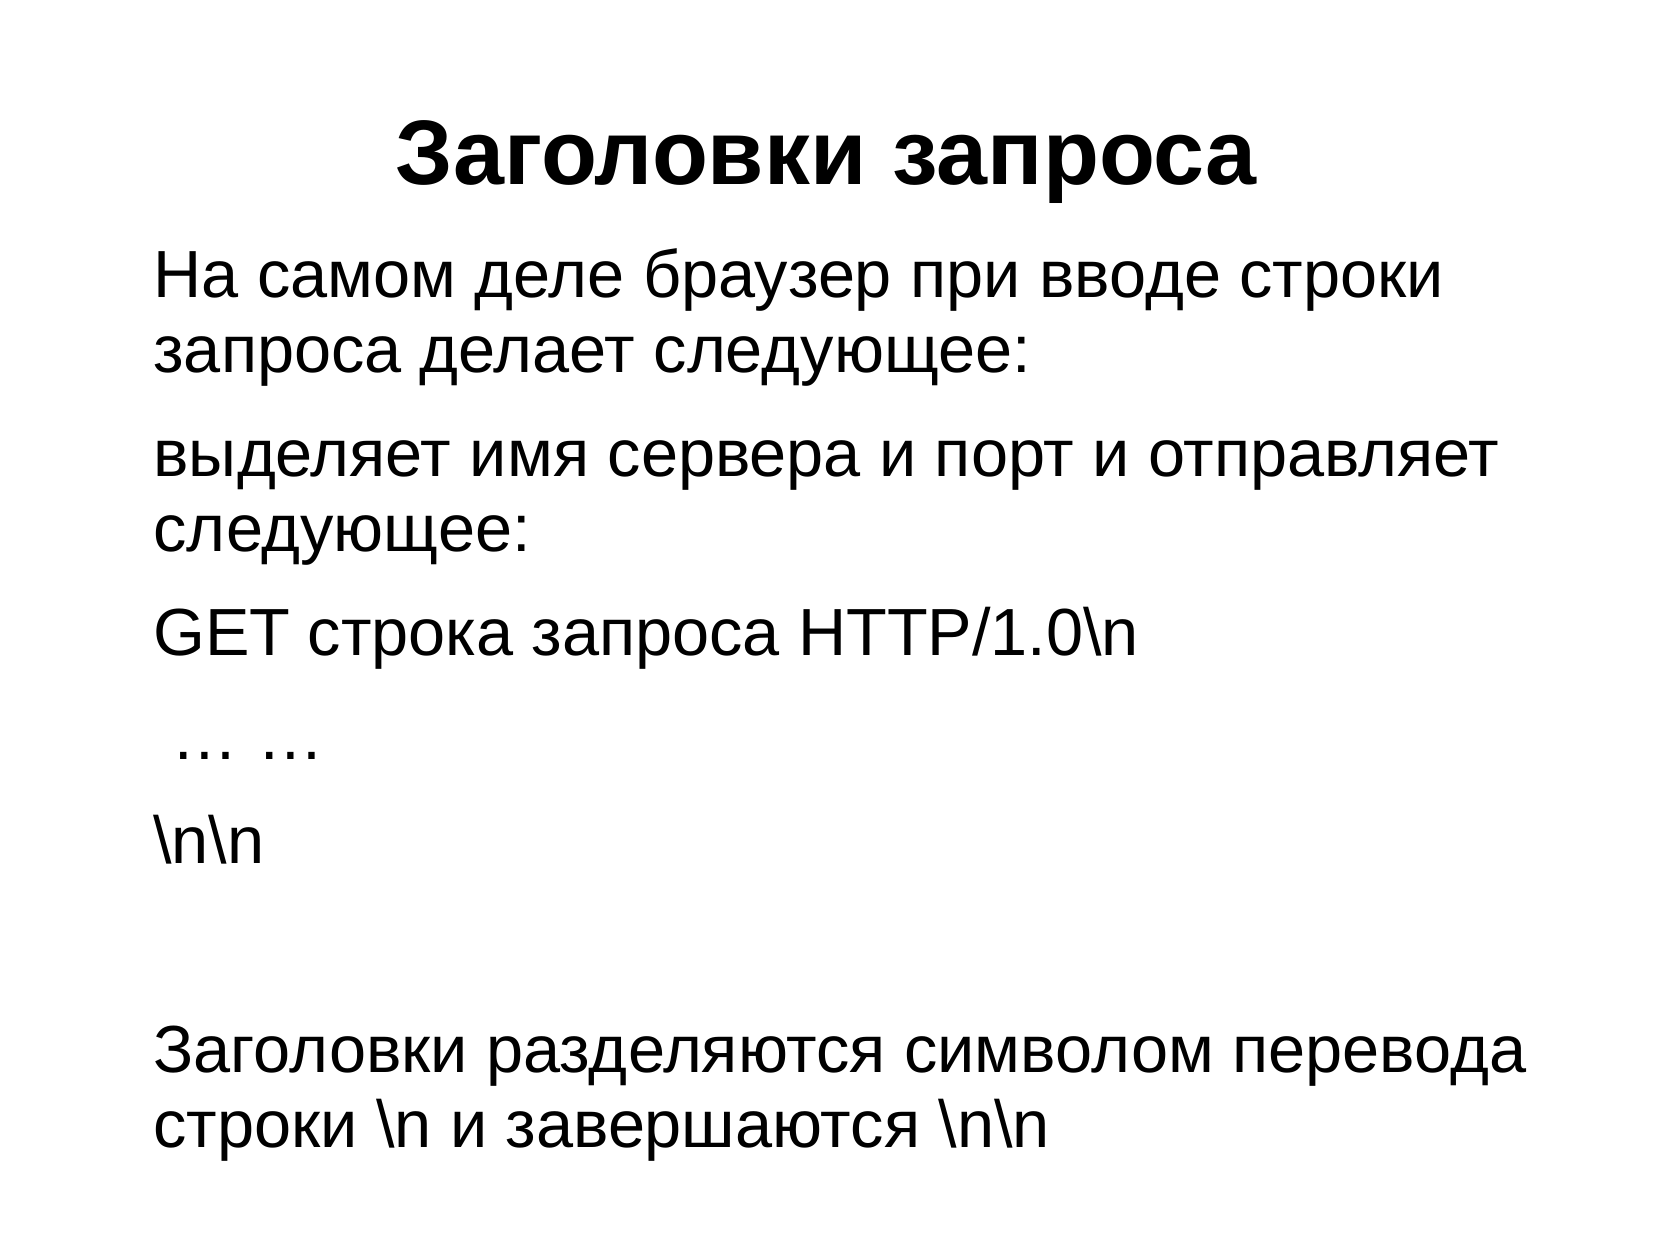

# Заголовки запроса
На самом деле браузер при вводе строки запроса делает следующее:
выделяет имя сервера и порт и отправляет следующее:
GET строка запроса HTTP/1.0\n
 … …
\n\n
Заголовки разделяются символом перевода строки \n и завершаются \n\n